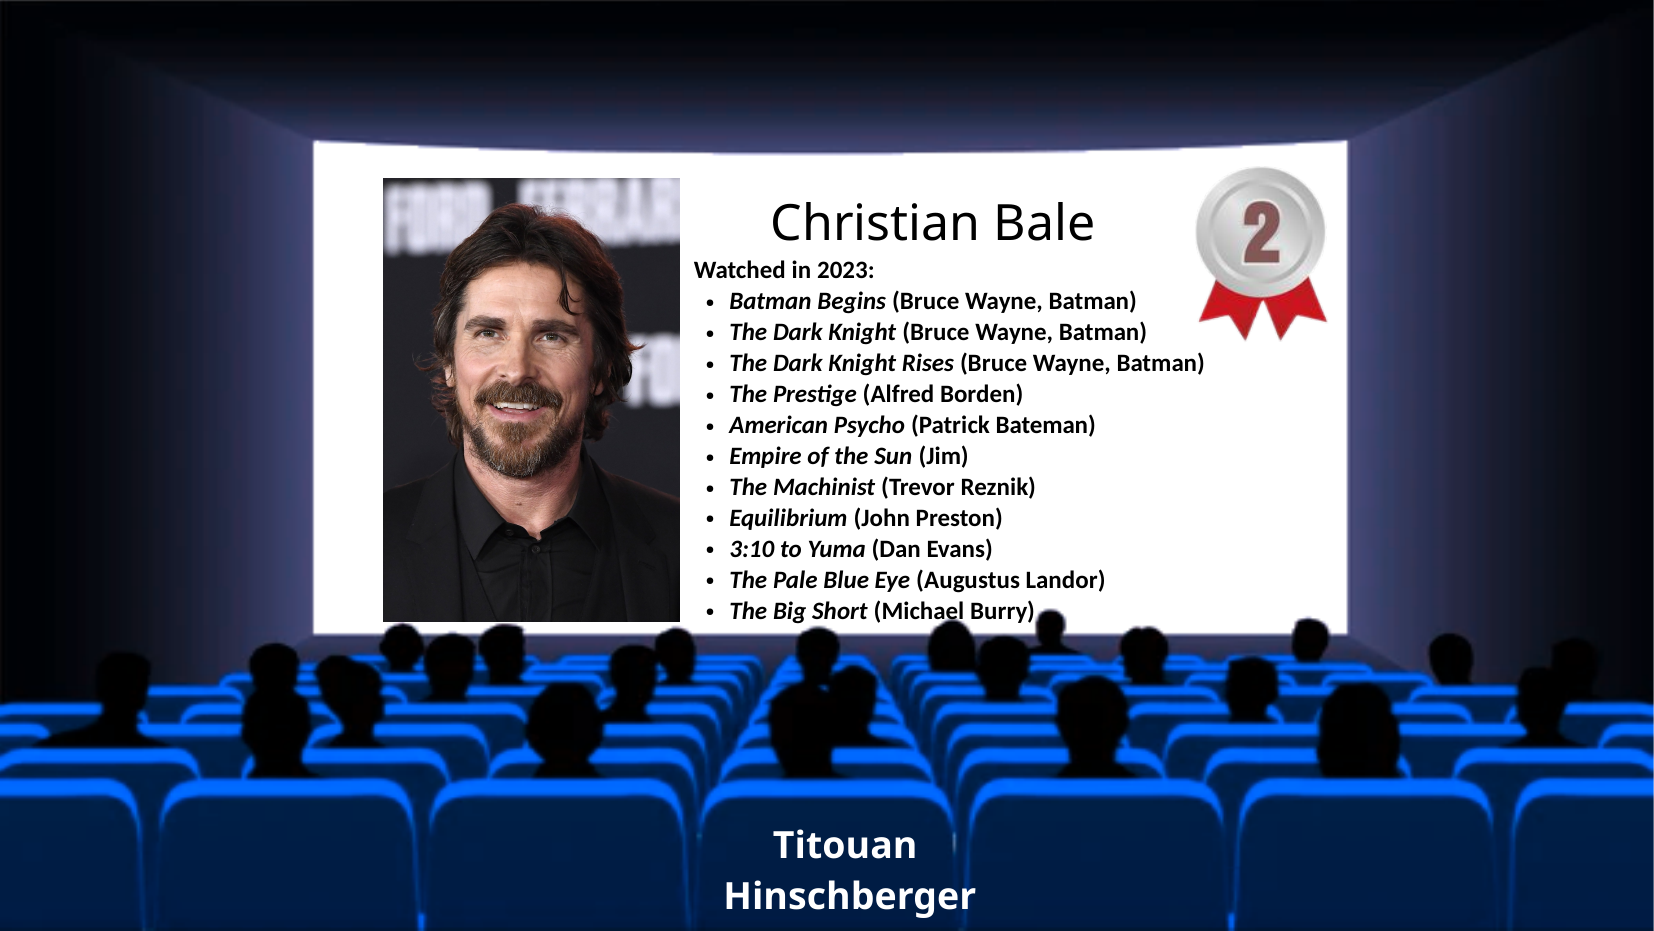

Christian Bale
Watched in 2023:
Batman Begins (Bruce Wayne, Batman)
The Dark Knight (Bruce Wayne, Batman)
The Dark Knight Rises (Bruce Wayne, Batman)
The Prestige (Alfred Borden)
American Psycho (Patrick Bateman)
Empire of the Sun (Jim)
The Machinist (Trevor Reznik)
Equilibrium (John Preston)
3:10 to Yuma (Dan Evans)
The Pale Blue Eye (Augustus Landor)
The Big Short (Michael Burry)